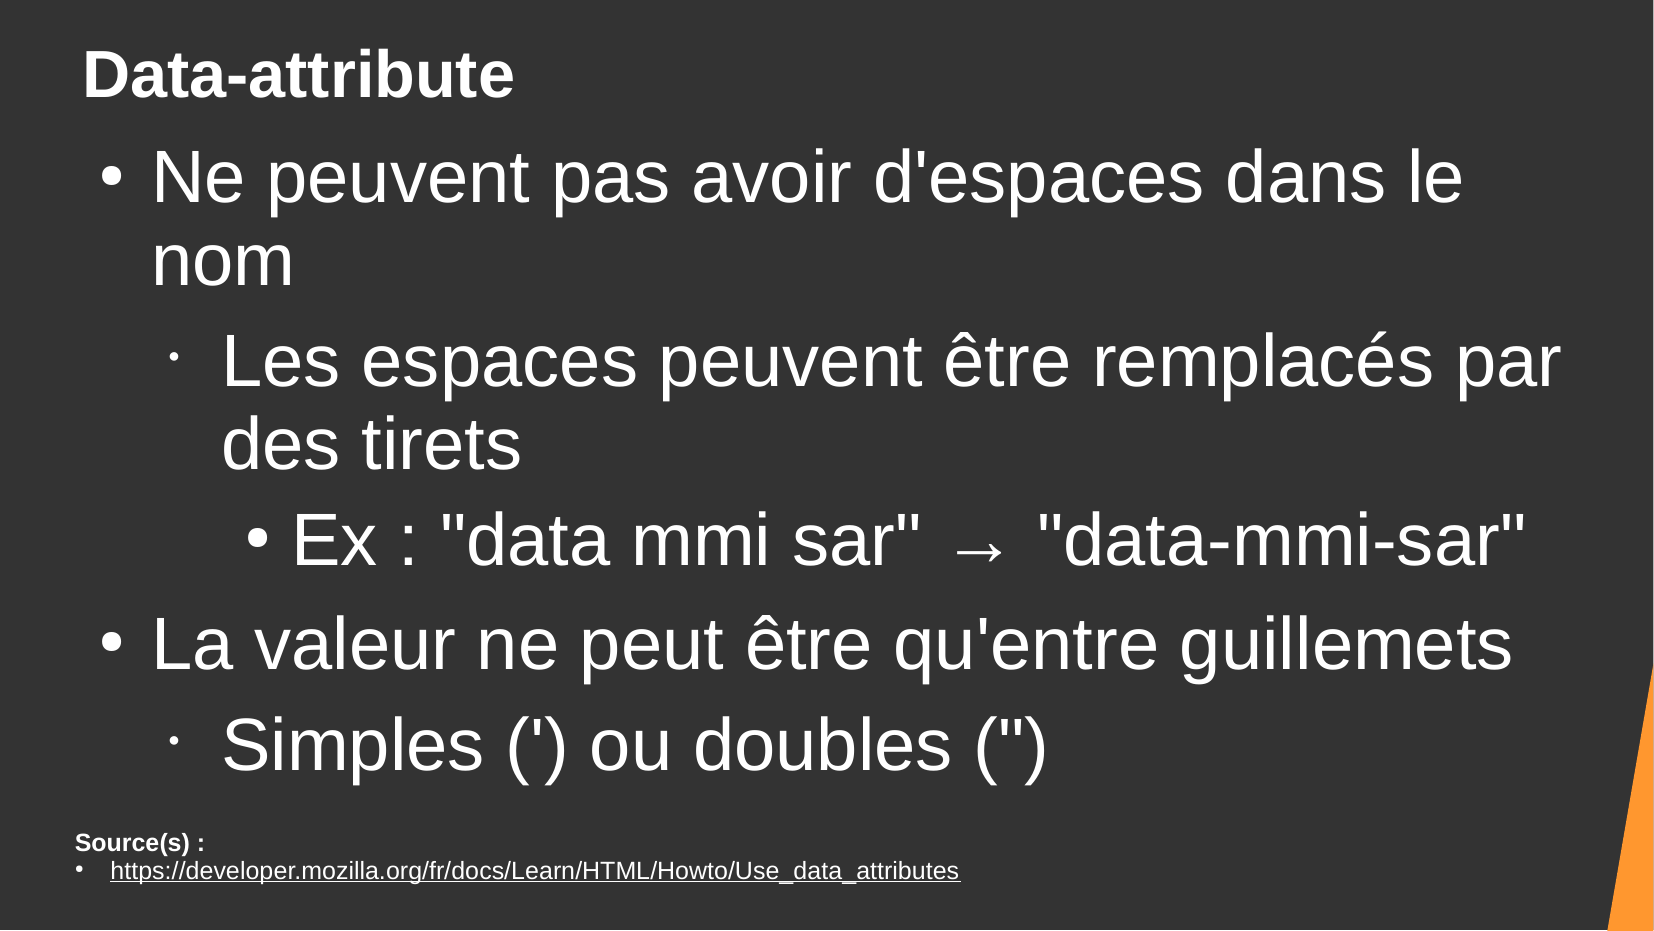

# Data-attribute
Ne peuvent pas avoir d'espaces dans le nom
Les espaces peuvent être remplacés par des tirets
Ex : "data mmi sar" → "data-mmi-sar"
La valeur ne peut être qu'entre guillemets
Simples (') ou doubles (")
Source(s) :
https://developer.mozilla.org/fr/docs/Learn/HTML/Howto/Use_data_attributes